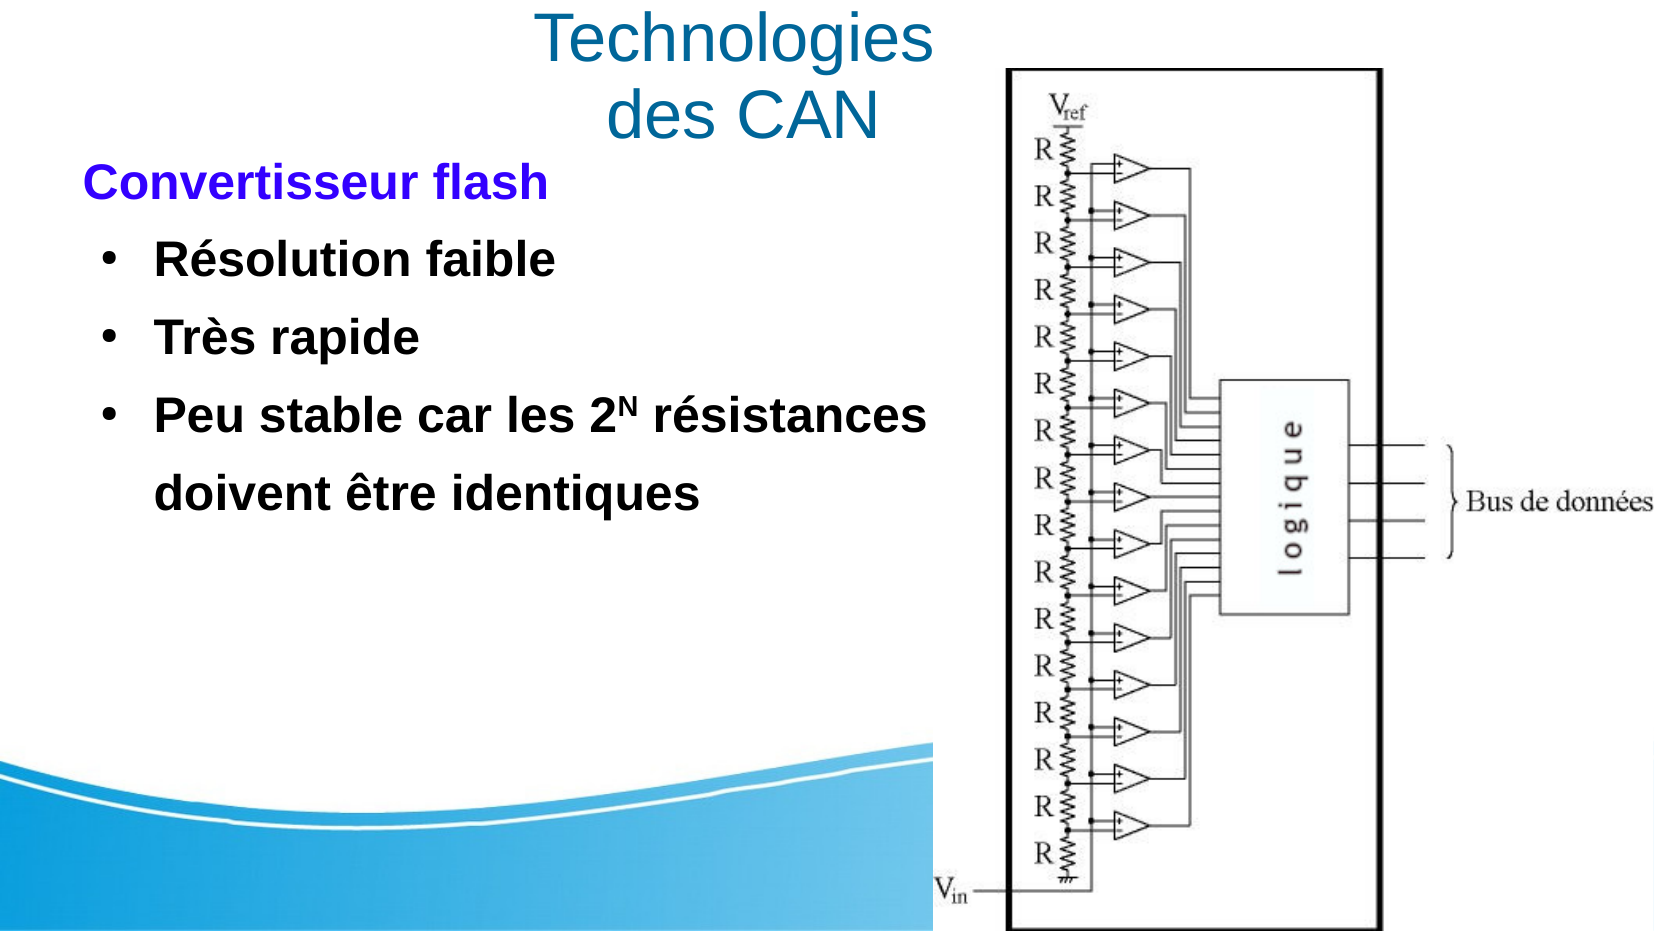

# Technologies des CAN
Convertisseur flash
Résolution faible
Très rapide
Peu stable car les 2N résistances
doivent être identiques